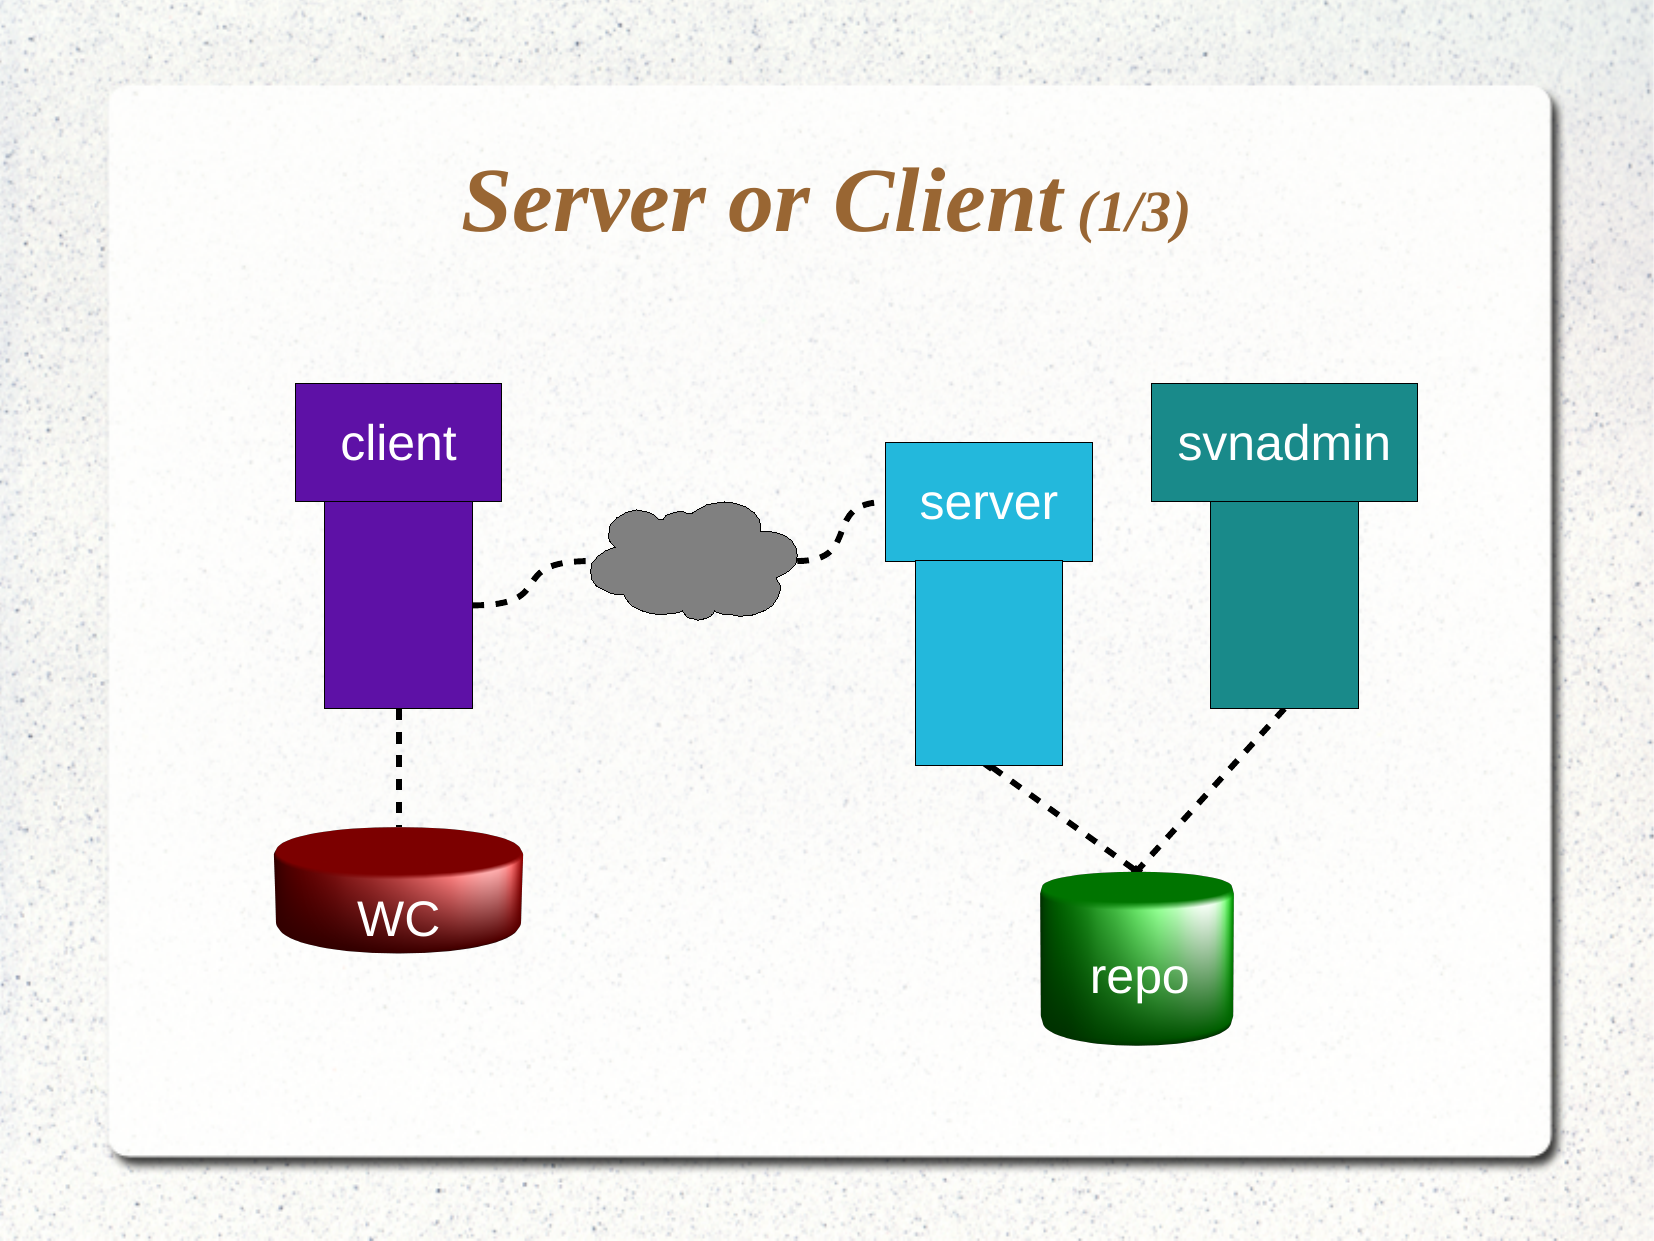

# Server or Client (1/3)
client
svnadmin
server
WC
repo